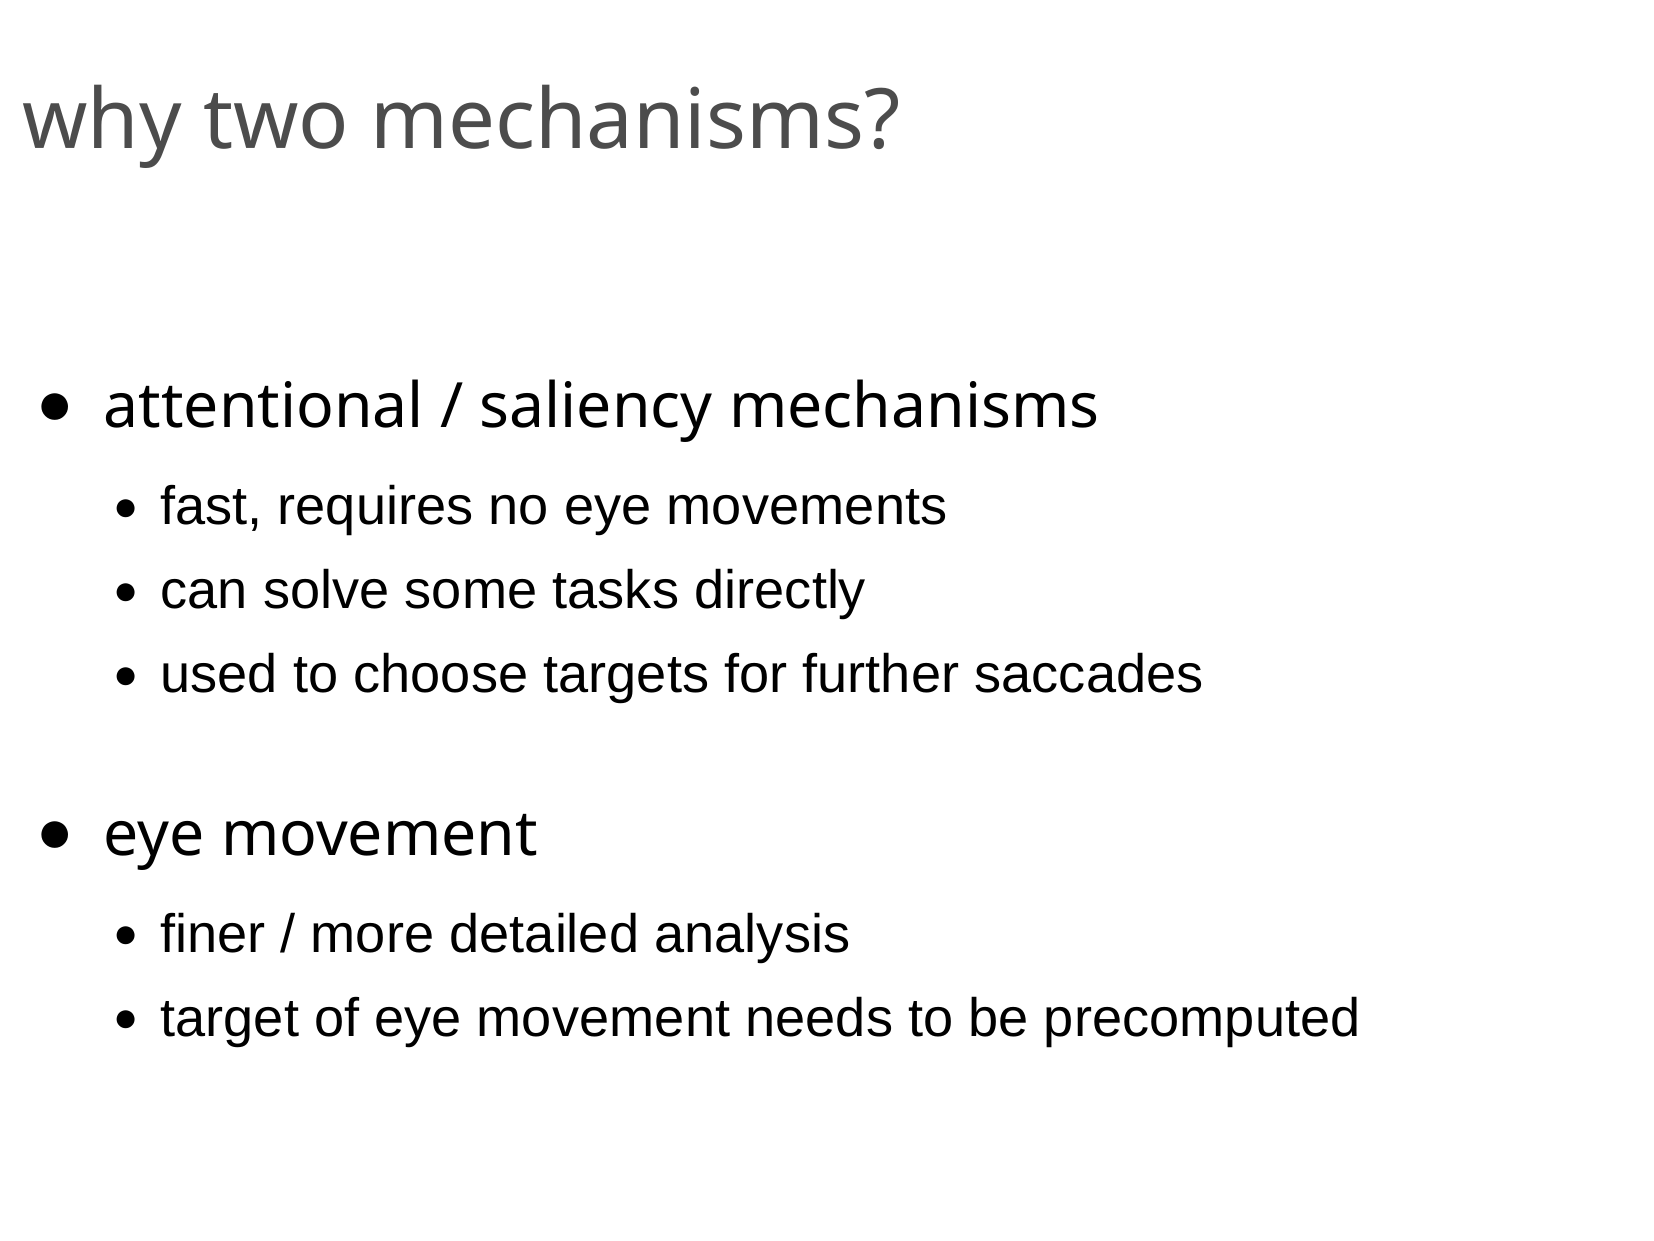

# why two mechanisms?
attentional / saliency mechanisms
fast, requires no eye movements
can solve some tasks directly
used to choose targets for further saccades
eye movement
finer / more detailed analysis
target of eye movement needs to be precomputed